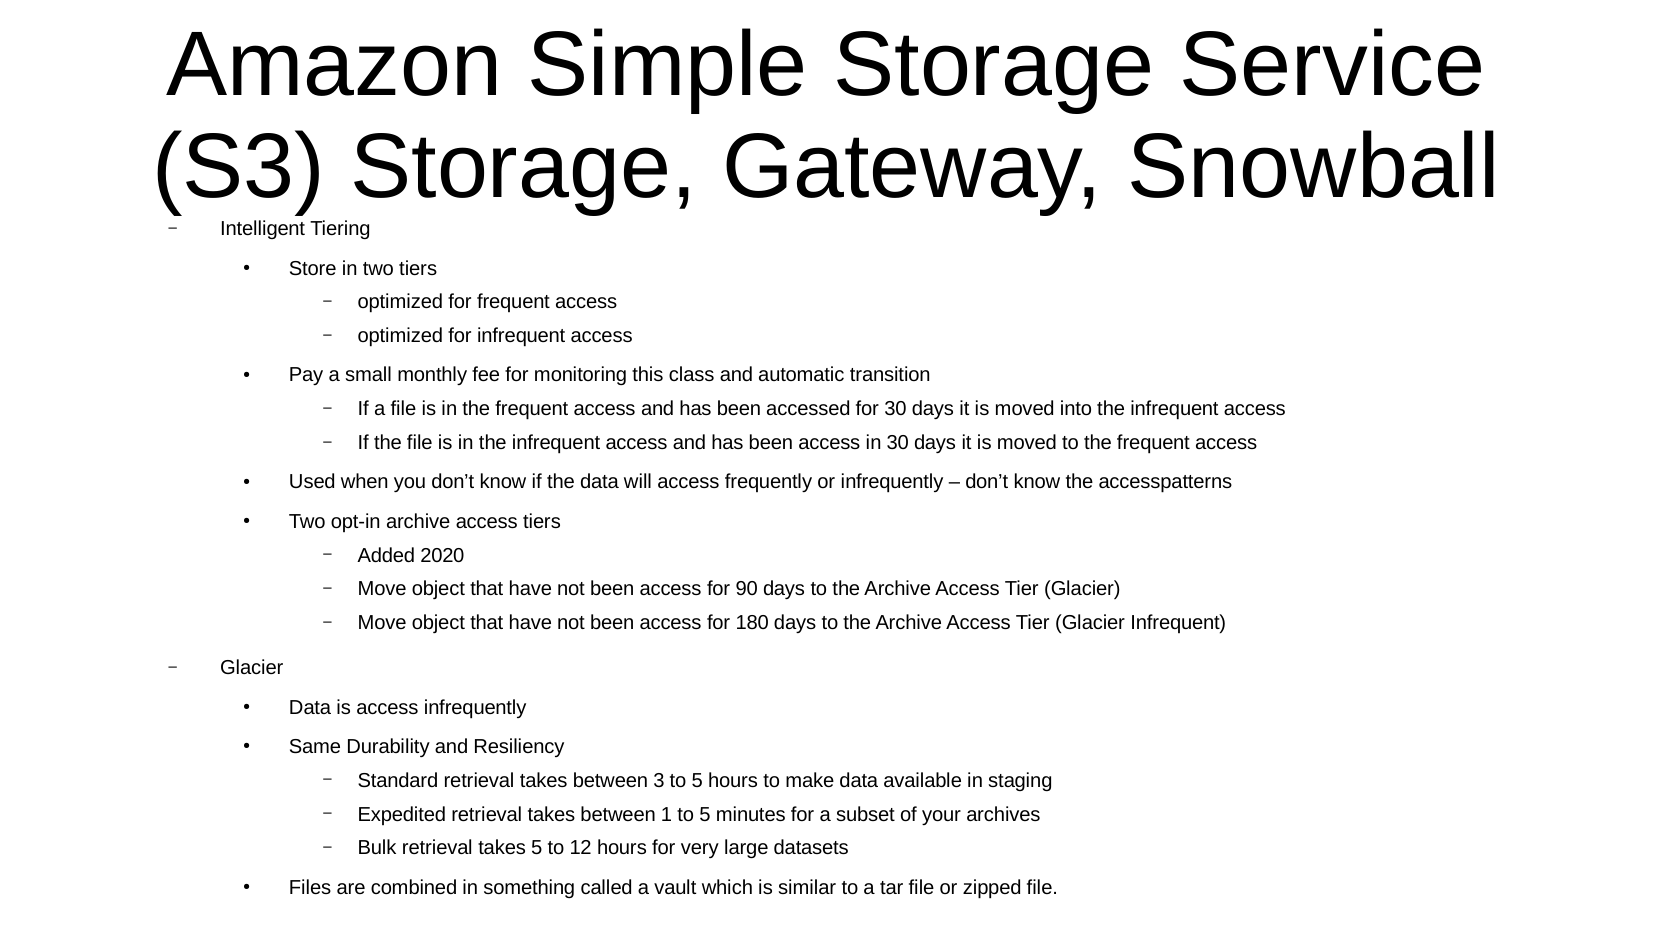

# Amazon Simple Storage Service (S3) Storage, Gateway, Snowball
Intelligent Tiering
Store in two tiers
optimized for frequent access
optimized for infrequent access
Pay a small monthly fee for monitoring this class and automatic transition
If a file is in the frequent access and has been accessed for 30 days it is moved into the infrequent access
If the file is in the infrequent access and has been access in 30 days it is moved to the frequent access
Used when you don’t know if the data will access frequently or infrequently – don’t know the accesspatterns
Two opt-in archive access tiers
Added 2020
Move object that have not been access for 90 days to the Archive Access Tier (Glacier)
Move object that have not been access for 180 days to the Archive Access Tier (Glacier Infrequent)
Glacier
Data is access infrequently
Same Durability and Resiliency
Standard retrieval takes between 3 to 5 hours to make data available in staging
Expedited retrieval takes between 1 to 5 minutes for a subset of your archives
Bulk retrieval takes 5 to 12 hours for very large datasets
Files are combined in something called a vault which is similar to a tar file or zipped file.